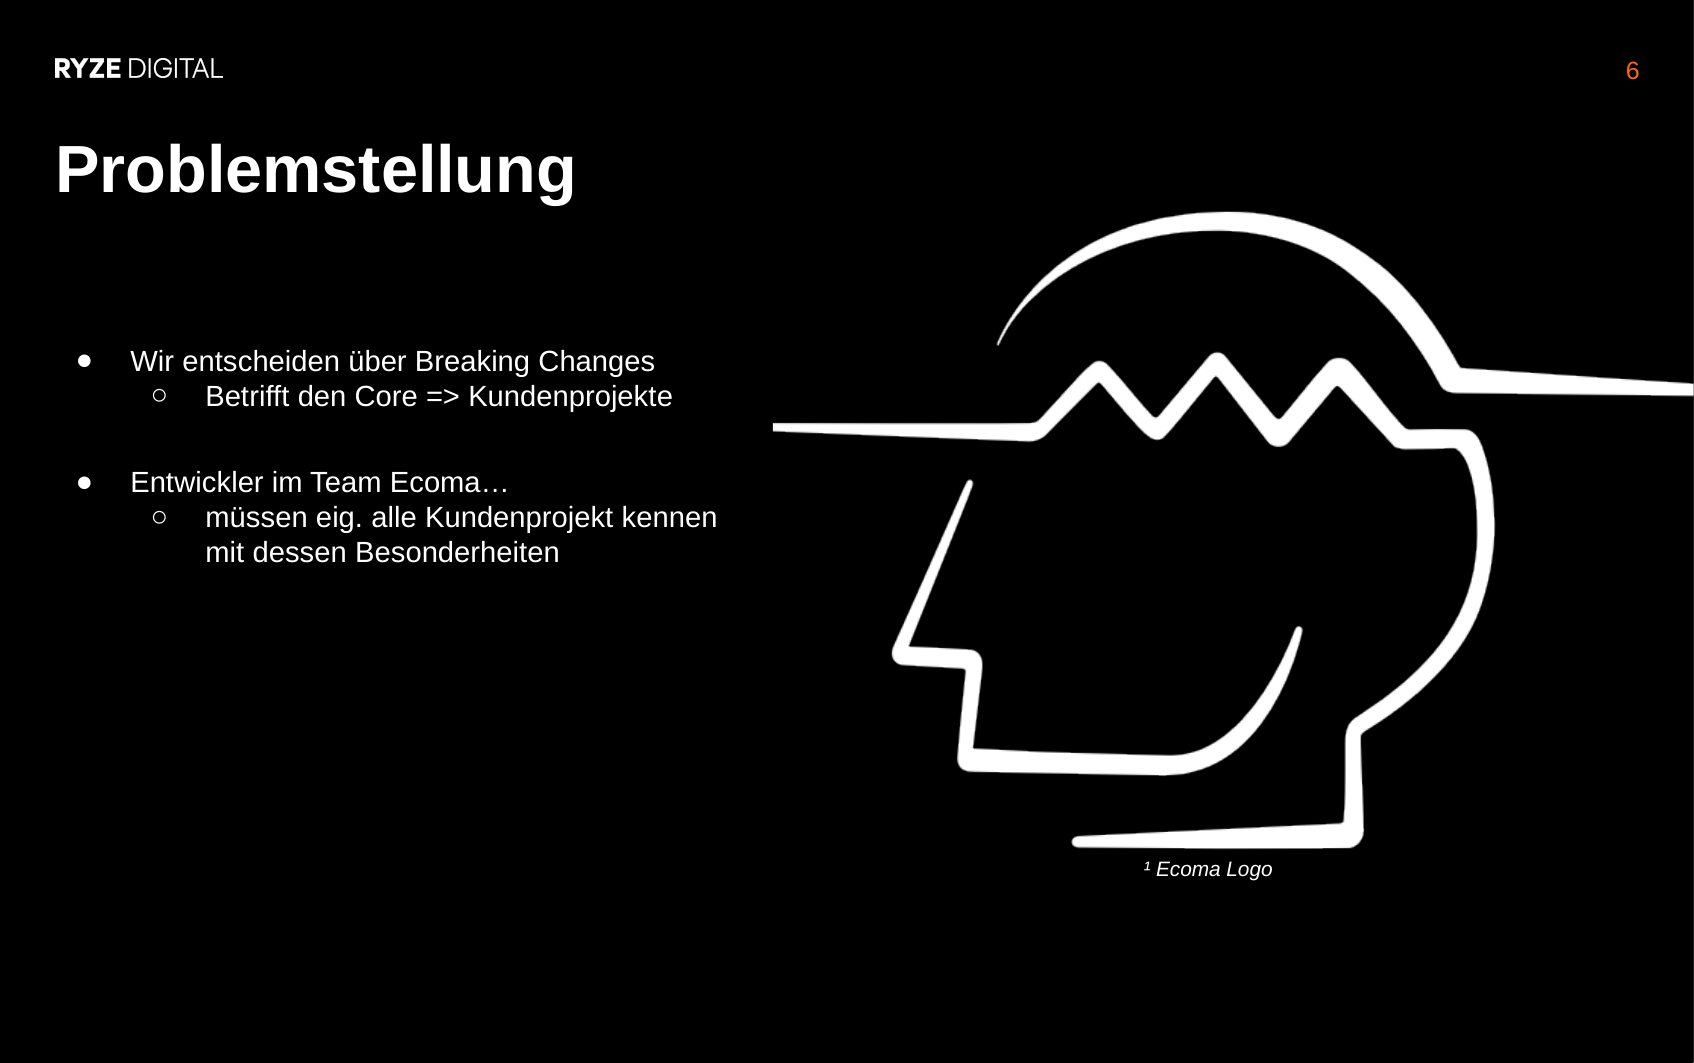

# Problemstellung
Wir entscheiden über Breaking Changes
Betrifft den Core => Kundenprojekte
Entwickler im Team Ecoma…
müssen eig. alle Kundenprojekt kennen
mit dessen Besonderheiten
¹ Ecoma Logo